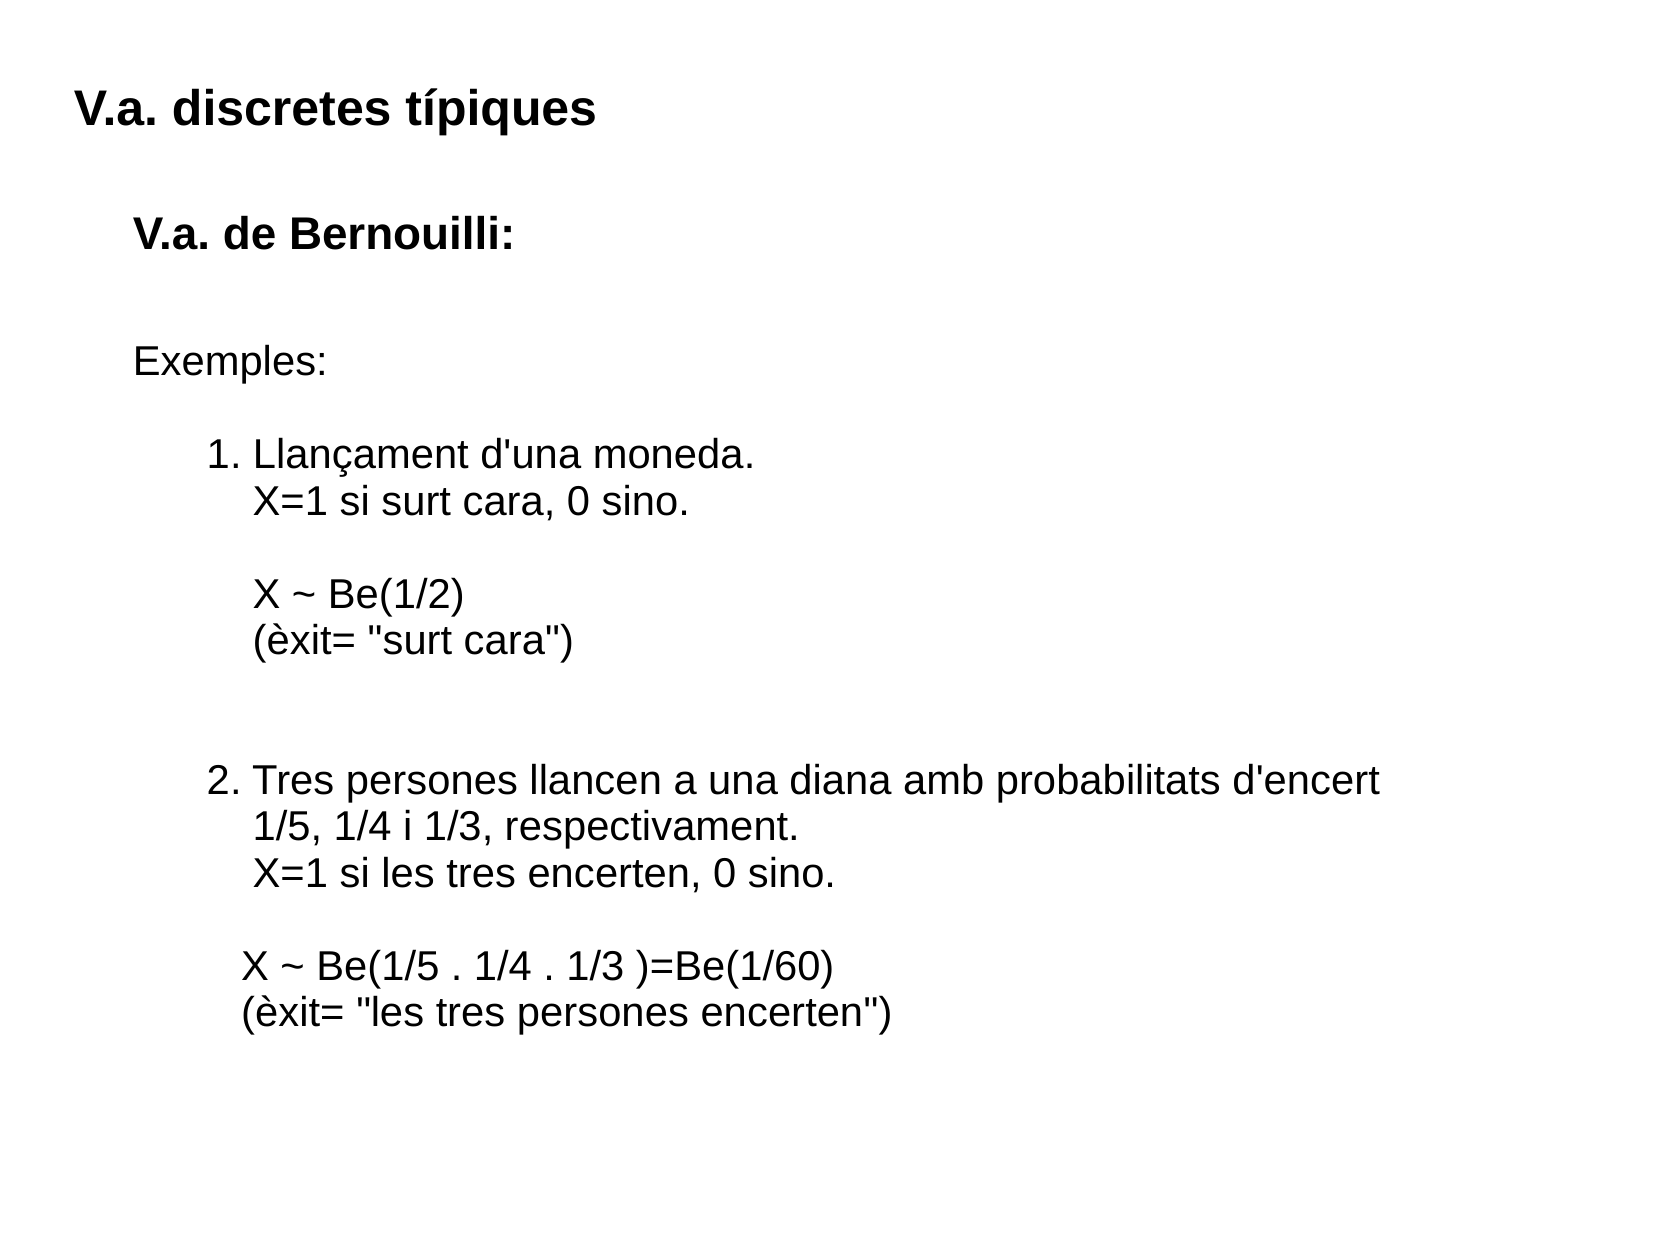

V.a. discretes típiques
V.a. de Bernouilli:
Exemples:
	1. Llançament d'una moneda.
	 X=1 si surt cara, 0 sino.
	 X ~ Be(1/2)
	 (èxit= "surt cara")
	2. Tres persones llancen a una diana amb probabilitats d'encert
	 1/5, 1/4 i 1/3, respectivament.
	 X=1 si les tres encerten, 0 sino.
	 X ~ Be(1/5 . 1/4 . 1/3 )=Be(1/60)
 	 (èxit= "les tres persones encerten")